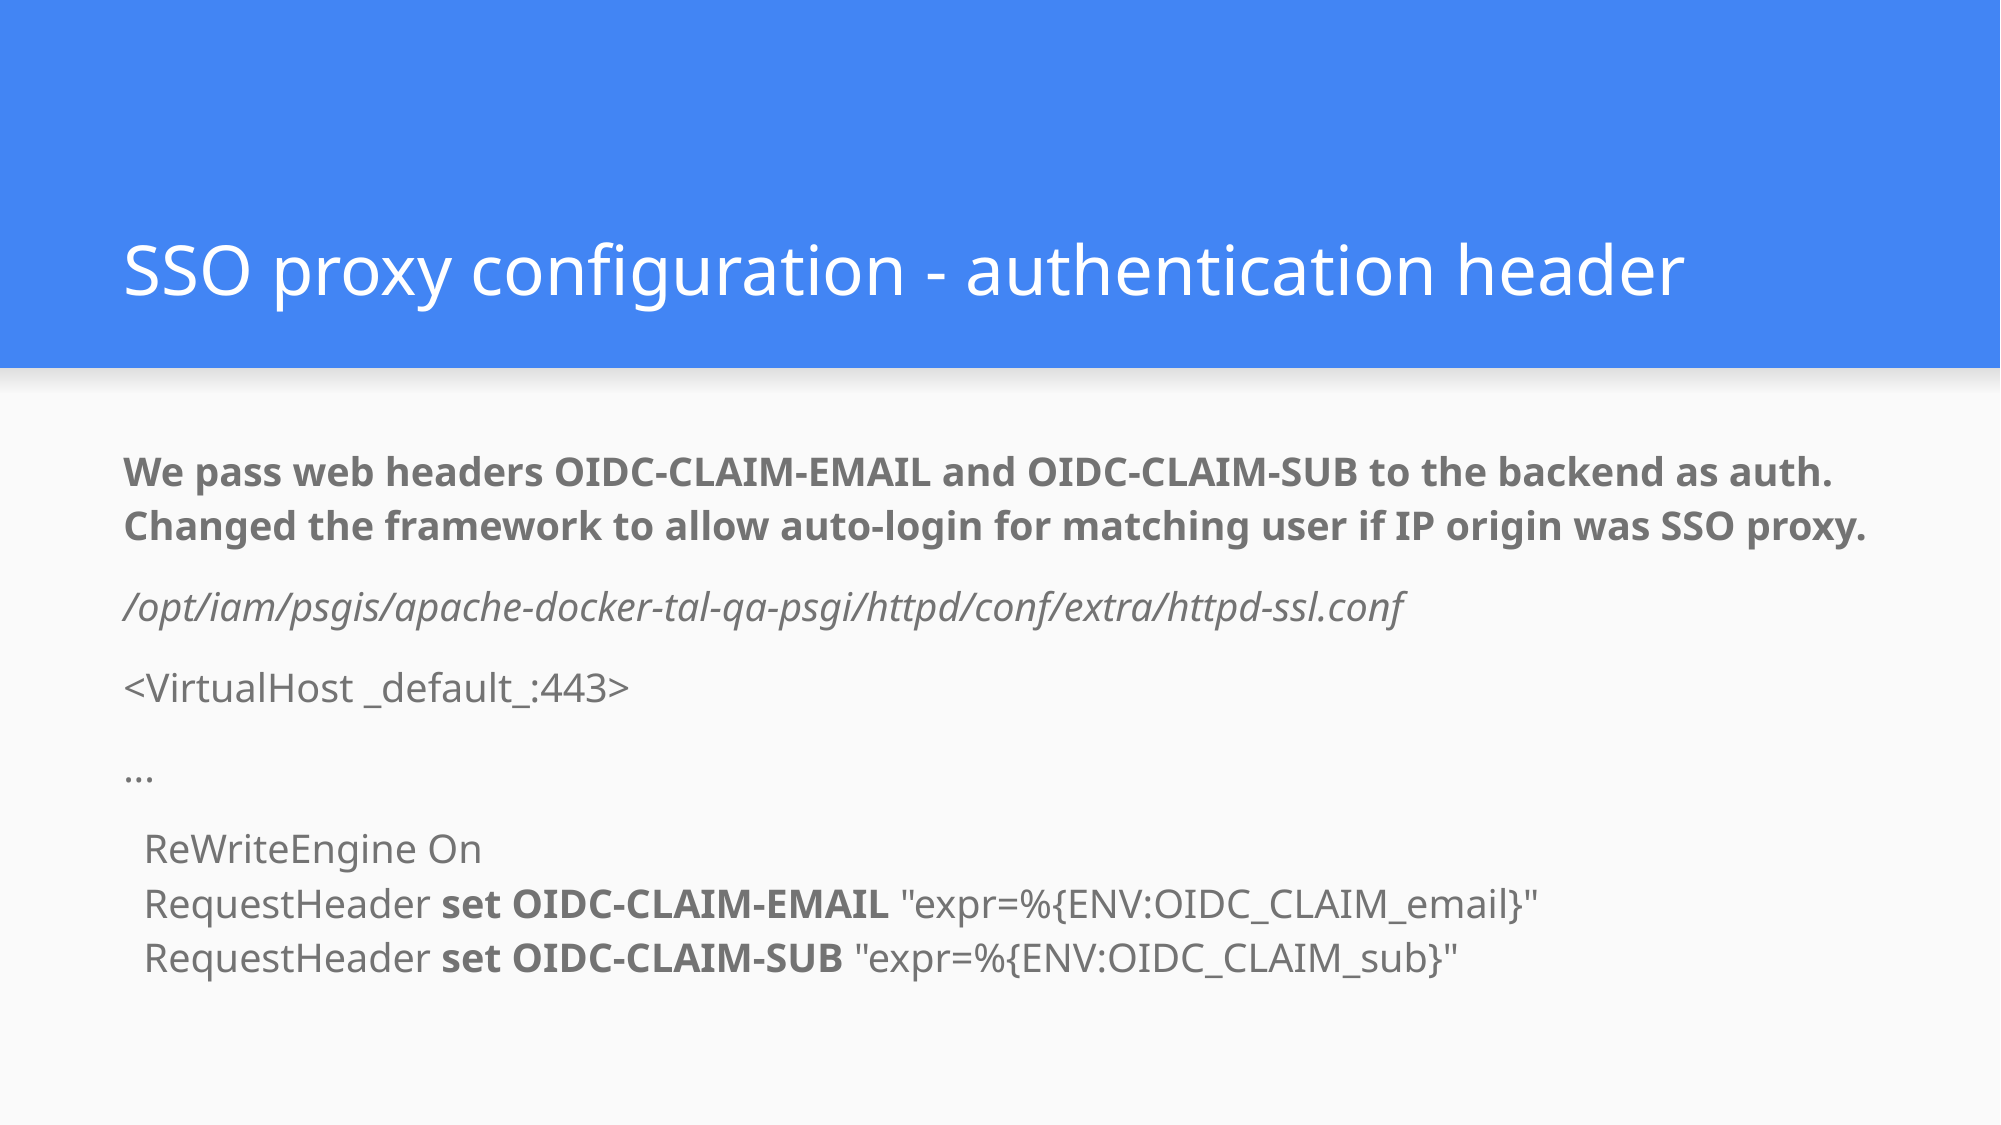

# SSO proxy configuration - authentication header
We pass web headers OIDC-CLAIM-EMAIL and OIDC-CLAIM-SUB to the backend as auth.
Changed the framework to allow auto-login for matching user if IP origin was SSO proxy.
/opt/iam/psgis/apache-docker-tal-qa-psgi/httpd/conf/extra/httpd-ssl.conf
<VirtualHost _default_:443>
...
 ReWriteEngine On
 RequestHeader set OIDC-CLAIM-EMAIL "expr=%{ENV:OIDC_CLAIM_email}"
 RequestHeader set OIDC-CLAIM-SUB "expr=%{ENV:OIDC_CLAIM_sub}"